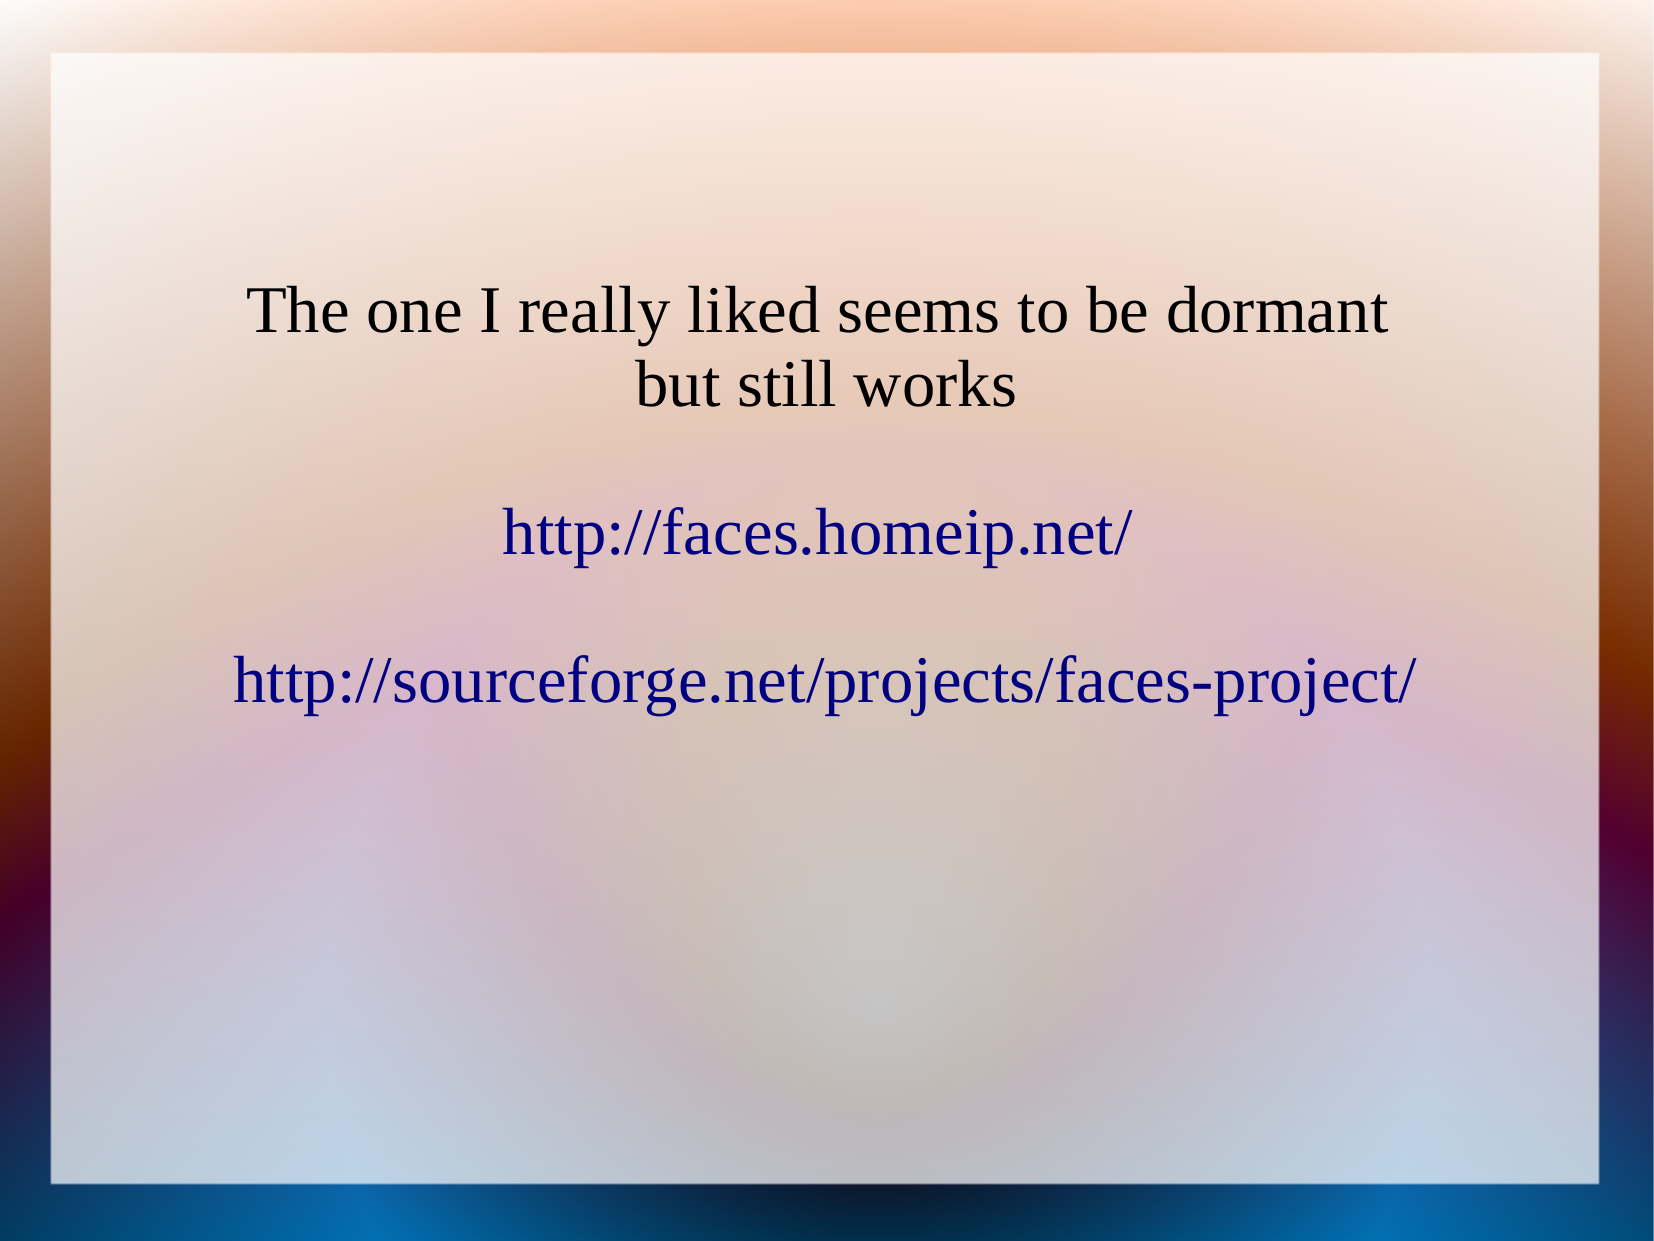

# The one I really liked seems to be dormant
but still works
http://faces.homeip.net/
http://sourceforge.net/projects/faces-project/